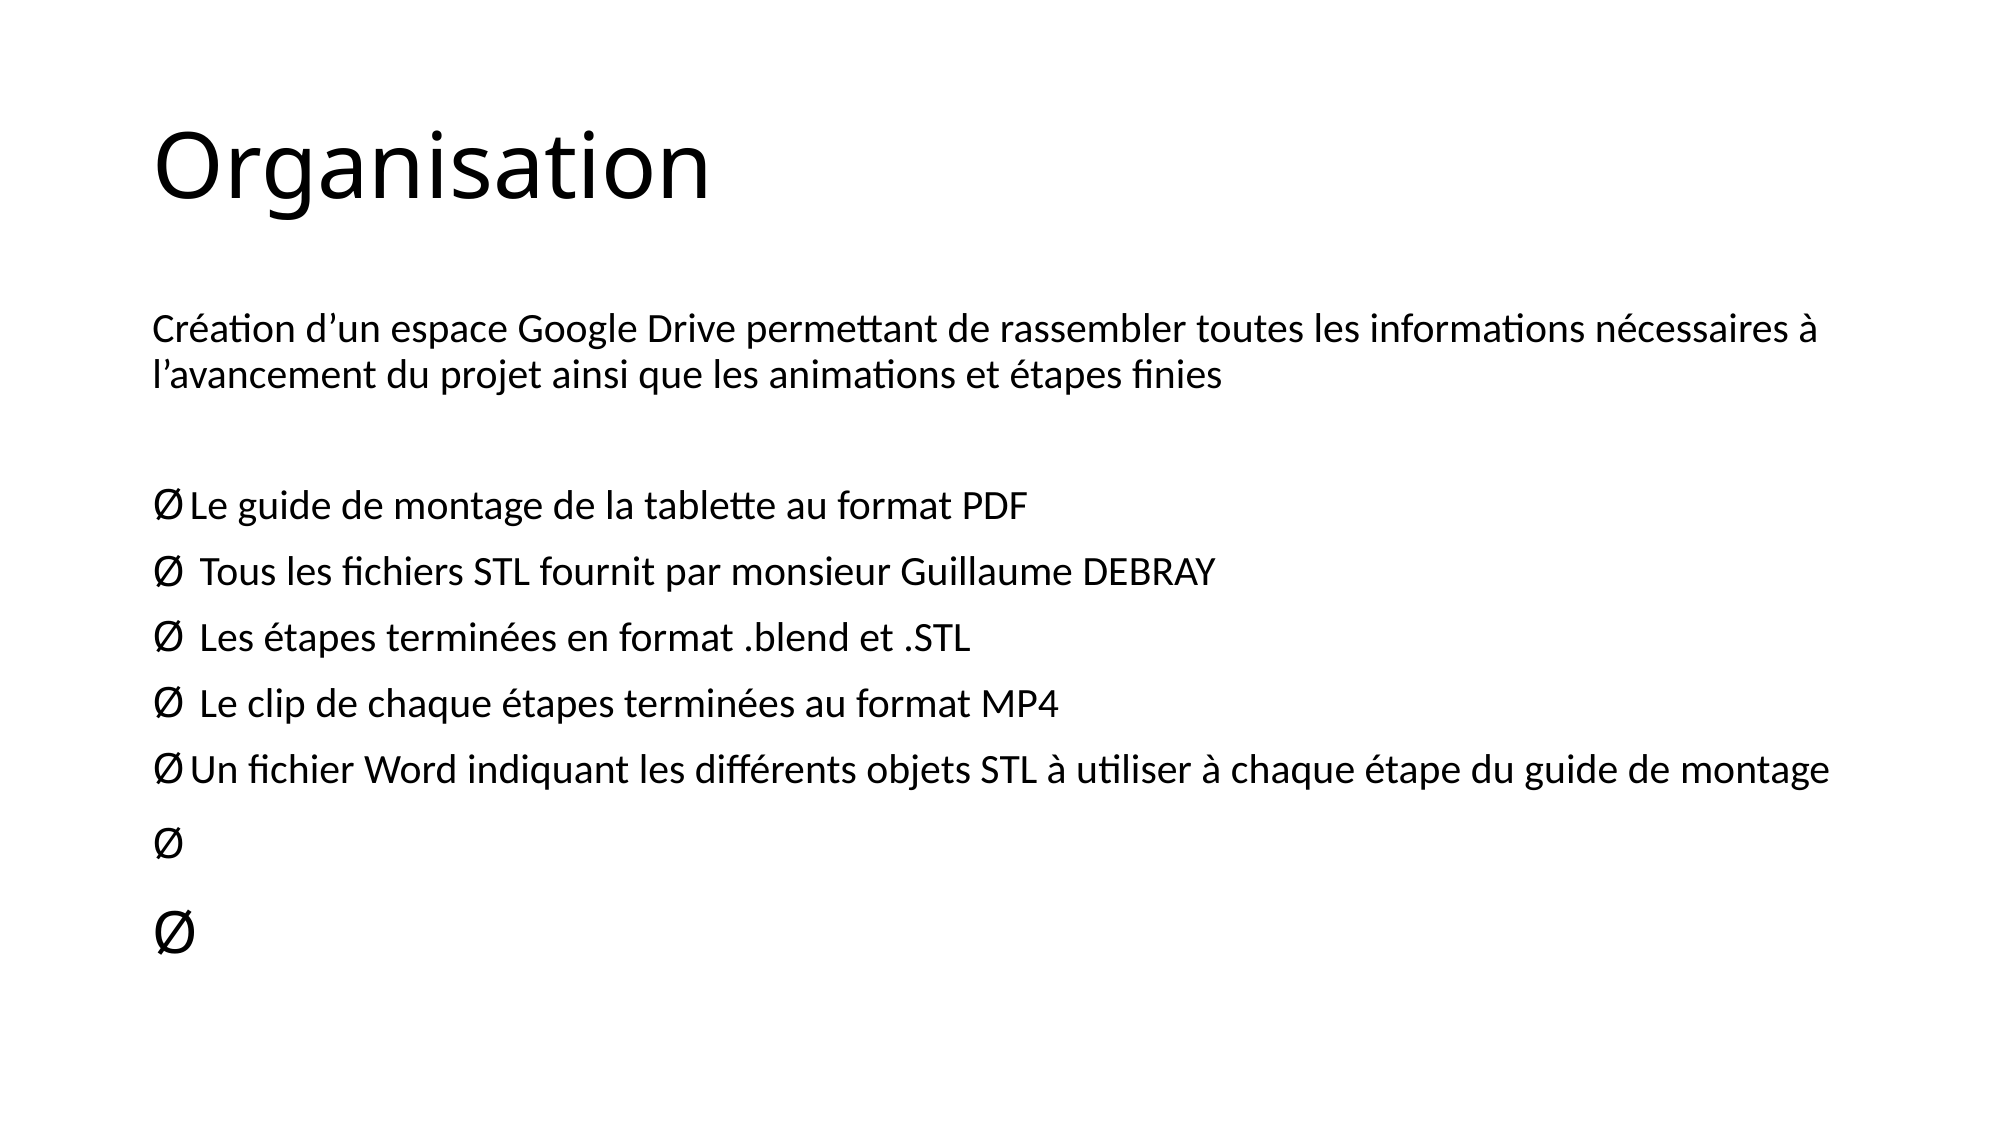

# Organisation
Création d’un espace Google Drive permettant de rassembler toutes les informations nécessaires à l’avancement du projet ainsi que les animations et étapes finies
Le guide de montage de la tablette au format PDF
 Tous les fichiers STL fournit par monsieur Guillaume DEBRAY
 Les étapes terminées en format .blend et .STL
 Le clip de chaque étapes terminées au format MP4
Un fichier Word indiquant les différents objets STL à utiliser à chaque étape du guide de montage